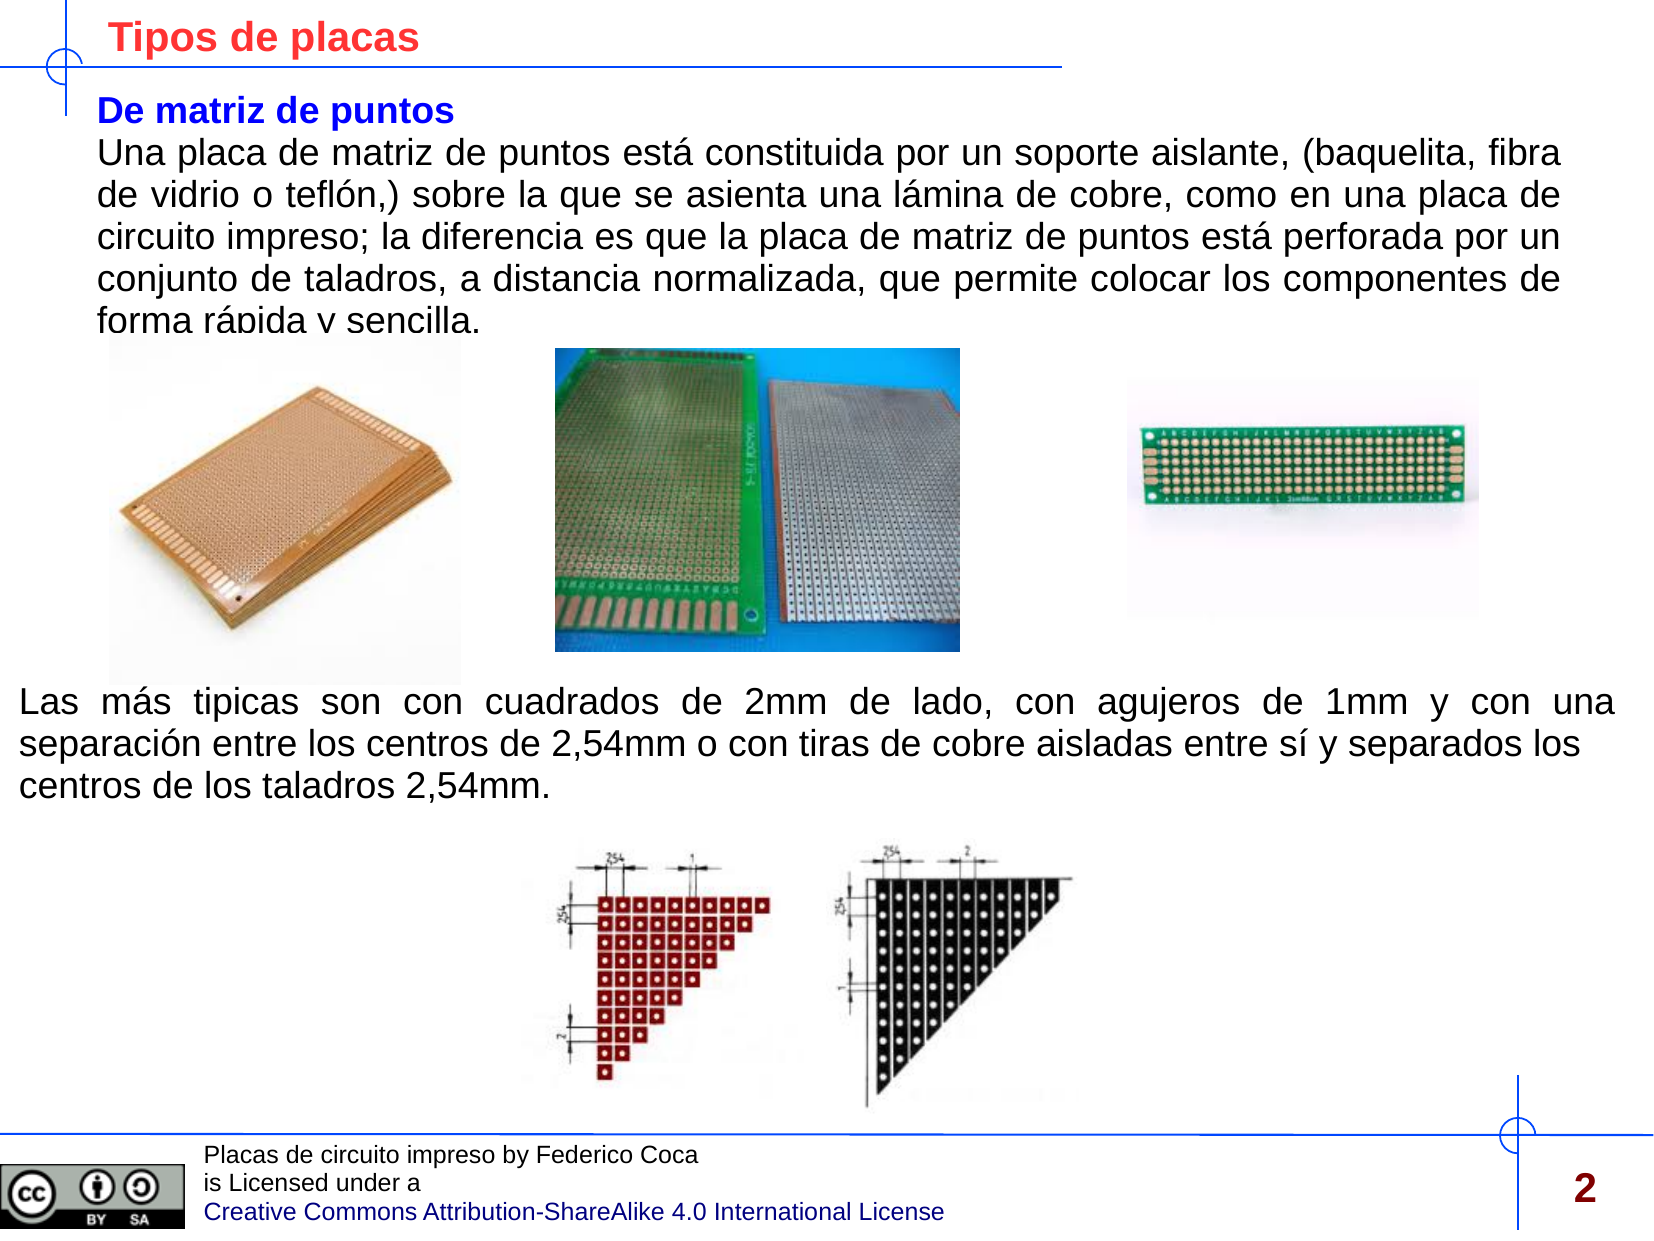

Tipos de placas
De matriz de puntos
Una placa de matriz de puntos está constituida por un soporte aislante, (baquelita, fibra de vidrio o teflón,) sobre la que se asienta una lámina de cobre, como en una placa de circuito impreso; la diferencia es que la placa de matriz de puntos está perforada por un conjunto de taladros, a distancia normalizada, que permite colocar los componentes de forma rápida y sencilla.
Las más tipicas son con cuadrados de 2mm de lado, con agujeros de 1mm y con una separación entre los centros de 2,54mm o con tiras de cobre aisladas entre sí y separados los
centros de los taladros 2,54mm.
Placas de circuito impreso by Federico Coca
is Licensed under a Creative Commons Attribution-ShareAlike 4.0 International License